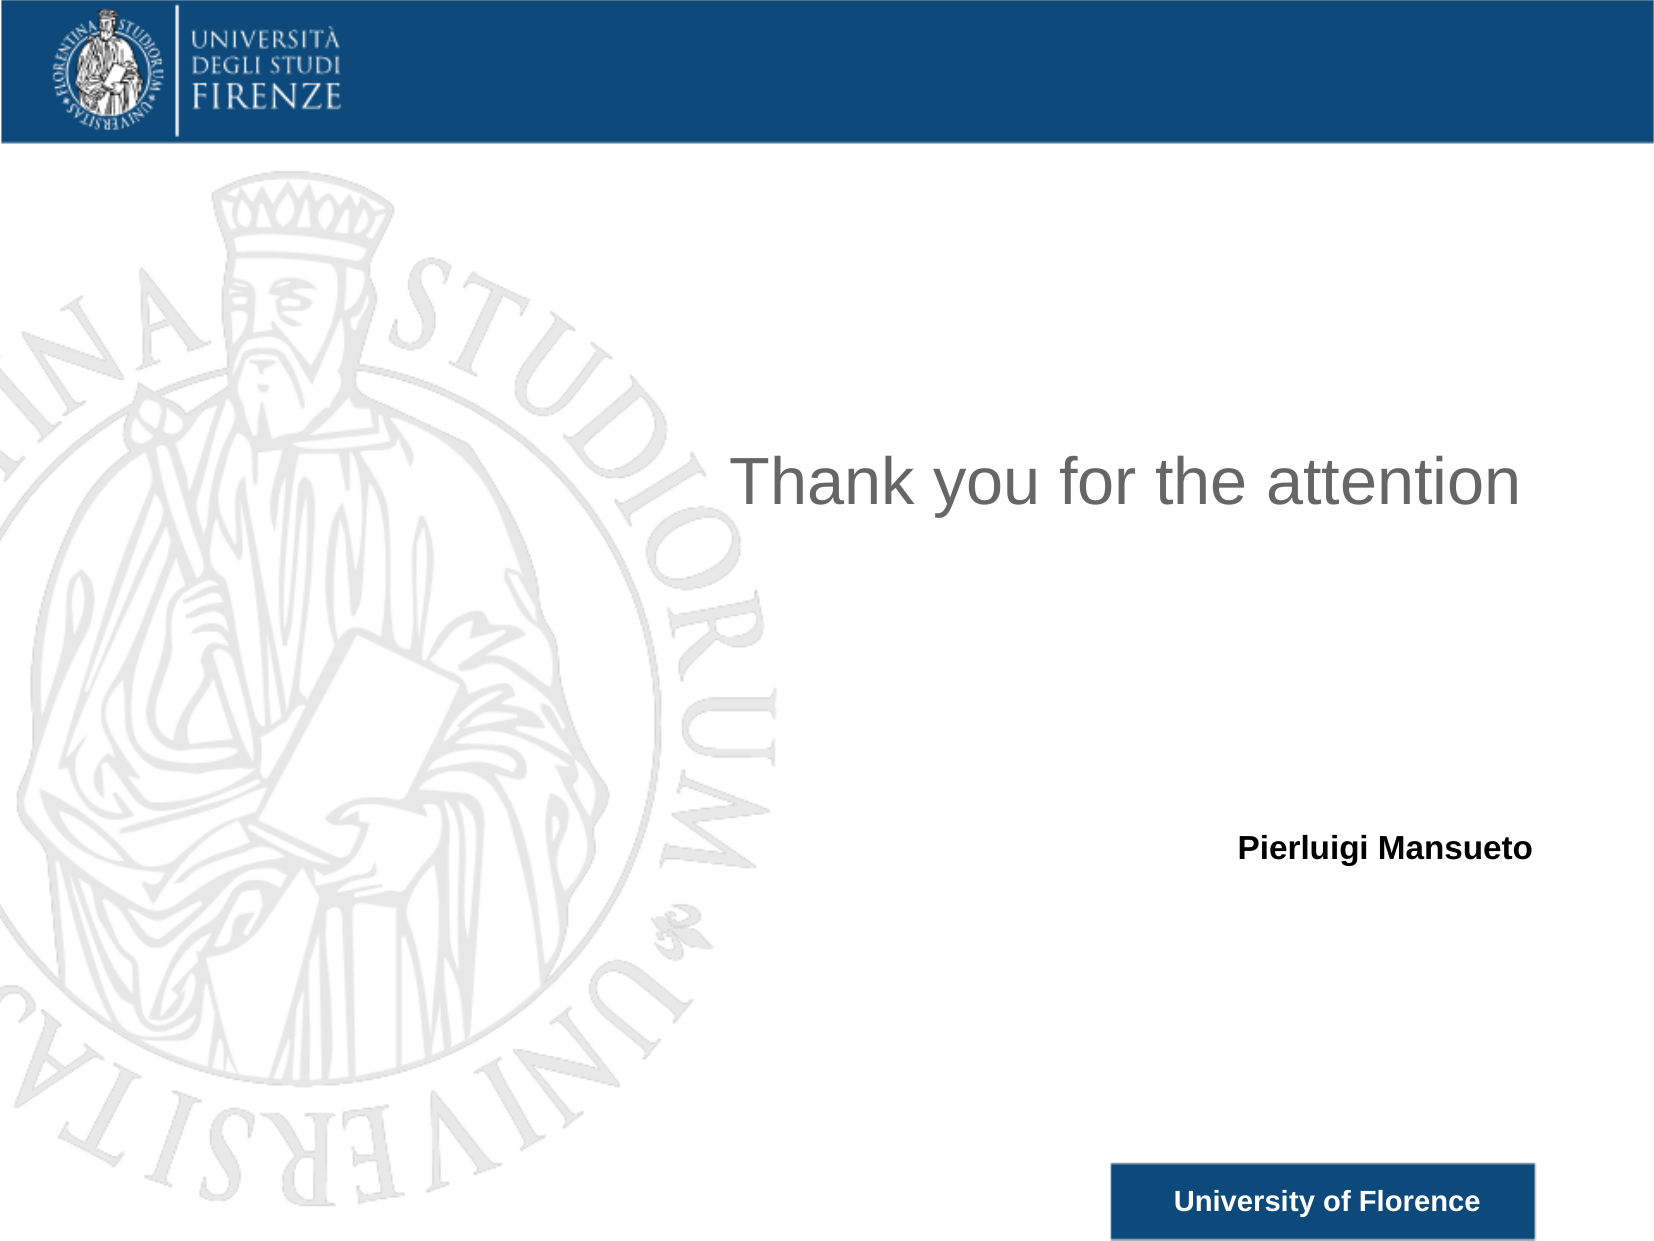

# Thank you for the attention
 Pierluigi Mansueto
 University of Florence